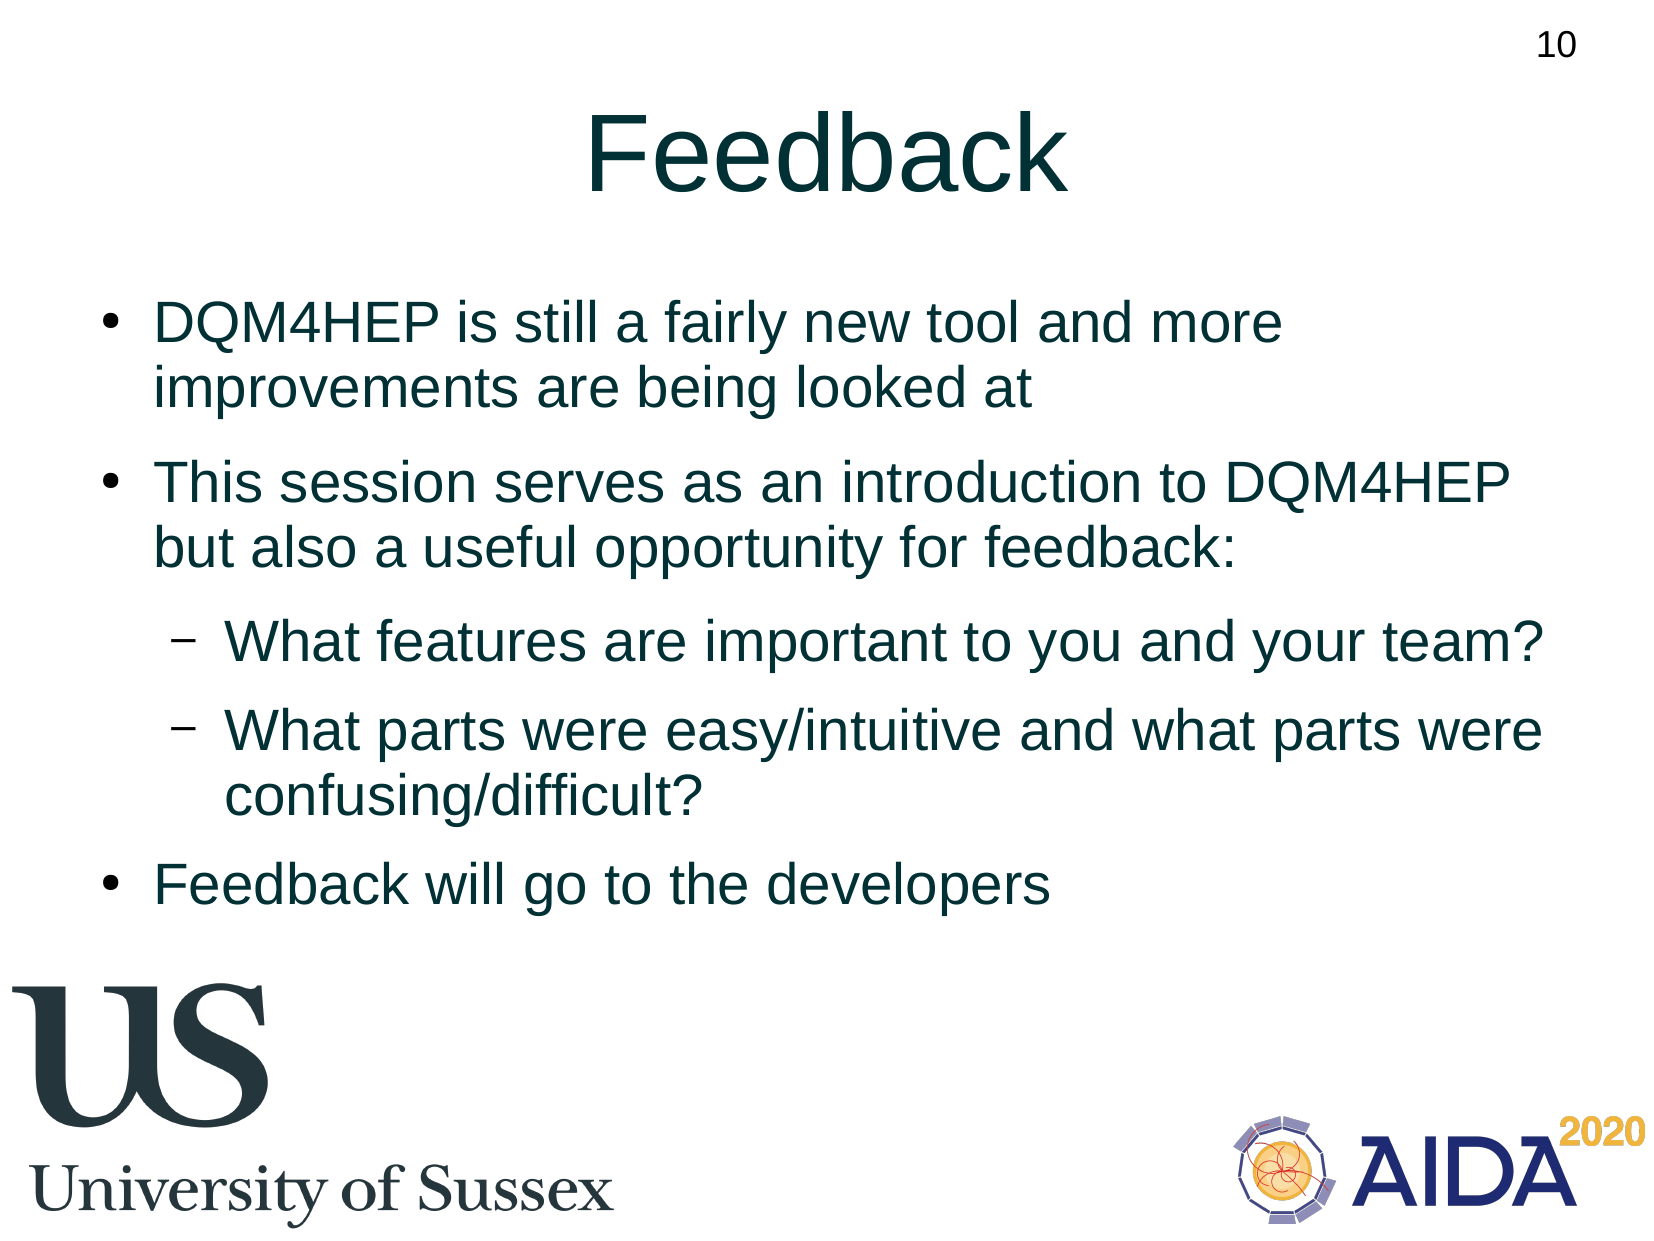

# Feedback
DQM4HEP is still a fairly new tool and more improvements are being looked at
This session serves as an introduction to DQM4HEP but also a useful opportunity for feedback:
What features are important to you and your team?
What parts were easy/intuitive and what parts were confusing/difficult?
Feedback will go to the developers